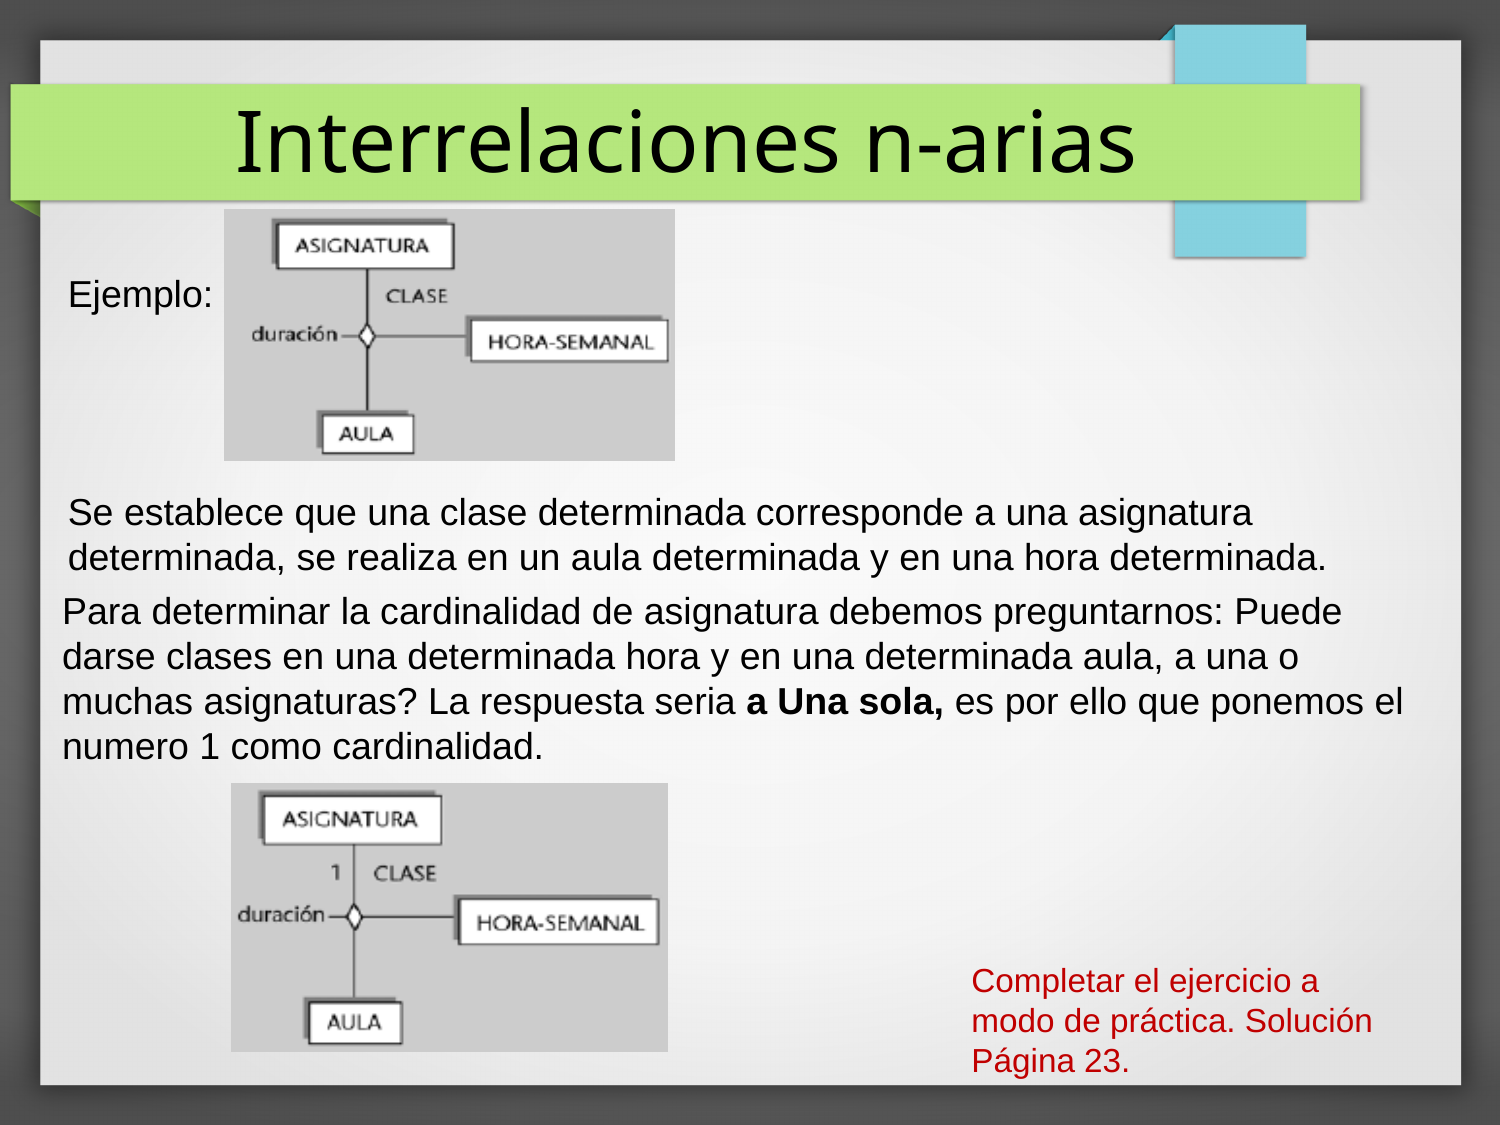

Interrelaciones n-arias
Ejemplo:
Se establece que una clase determinada corresponde a una asignatura determinada, se realiza en un aula determinada y en una hora determinada.
Para determinar la cardinalidad de asignatura debemos preguntarnos: Puede darse clases en una determinada hora y en una determinada aula, a una o muchas asignaturas? La respuesta seria a Una sola, es por ello que ponemos el numero 1 como cardinalidad.
Completar el ejercicio a modo de práctica. Solución Página 23.